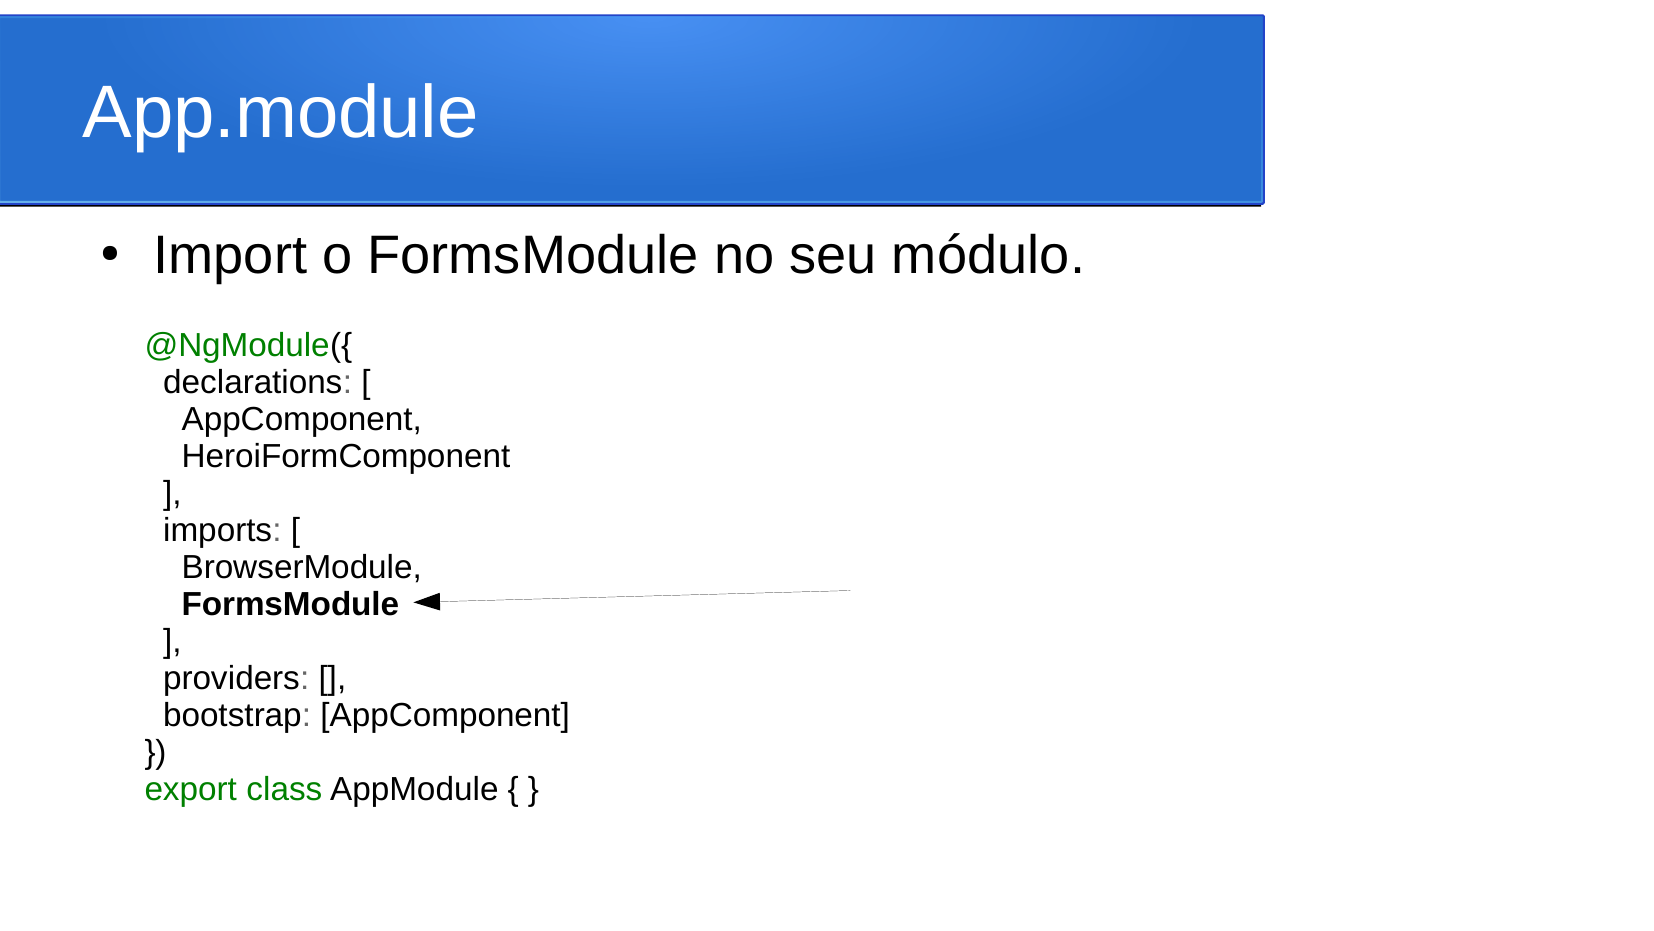

# App.module
Import o FormsModule no seu módulo.
@NgModule({
 declarations: [
 AppComponent,
 HeroiFormComponent
 ],
 imports: [
 BrowserModule,
 FormsModule
 ],
 providers: [],
 bootstrap: [AppComponent]
})
export class AppModule { }